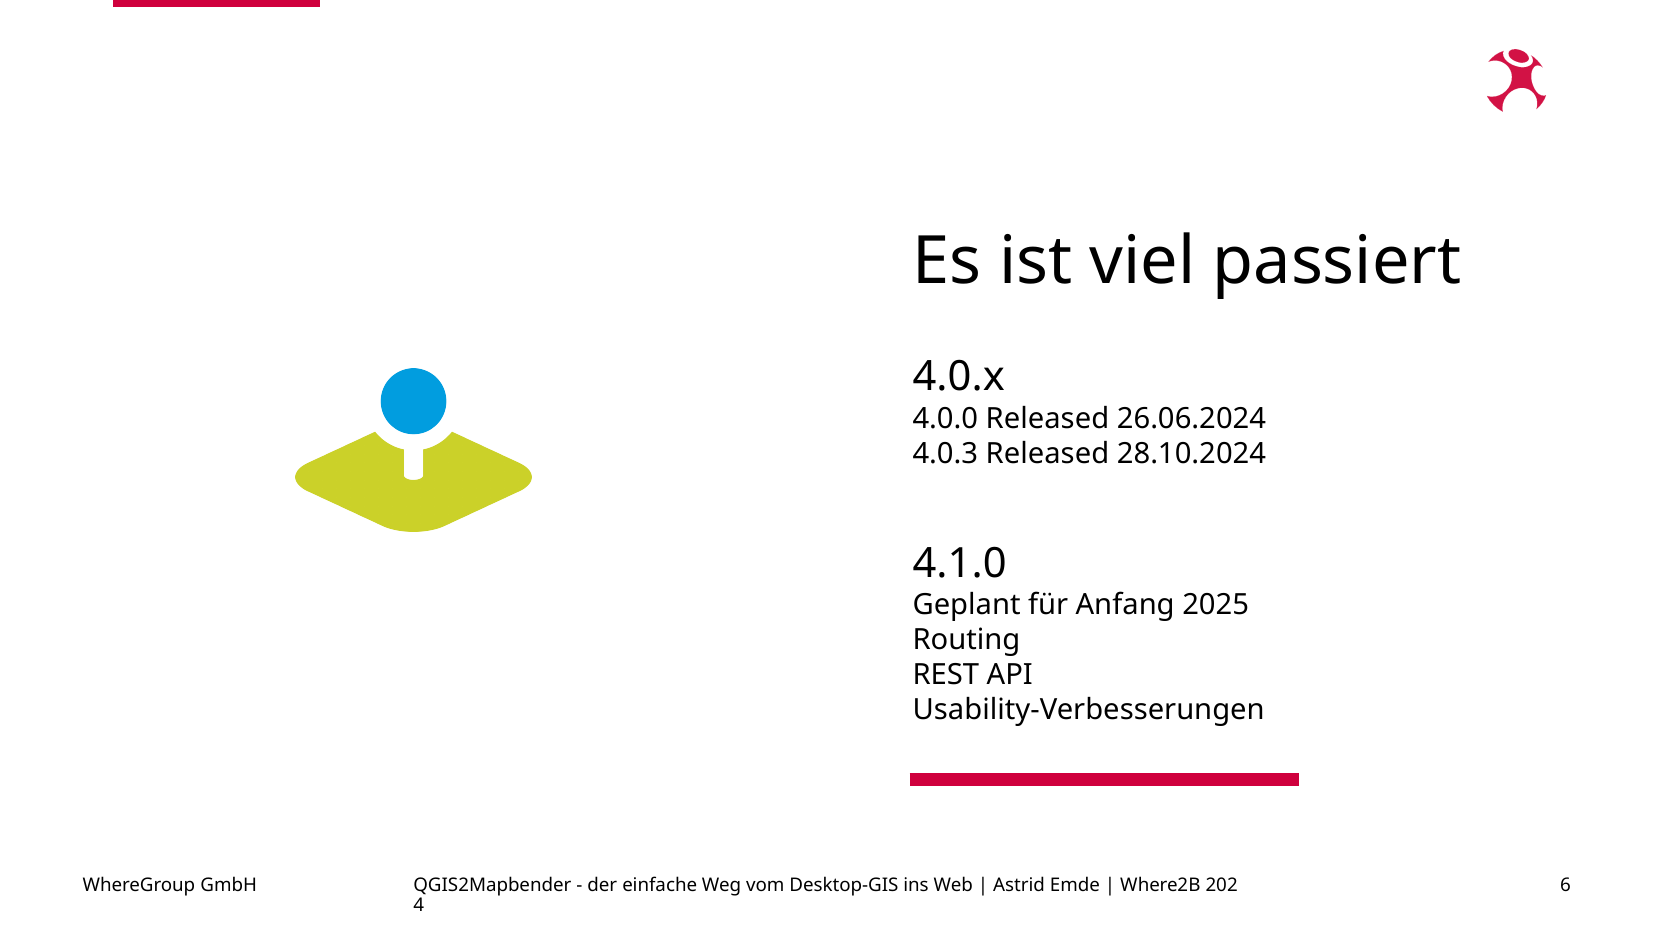

Es ist viel passiert
4.0.x
4.0.0 Released 26.06.2024
4.0.3 Released 28.10.2024
4.1.0
Geplant für Anfang 2025
Routing
REST API
Usability-Verbesserungen
WhereGroup GmbH
QGIS2Mapbender - der einfache Weg vom Desktop-GIS ins Web | Astrid Emde | Where2B 2024
6